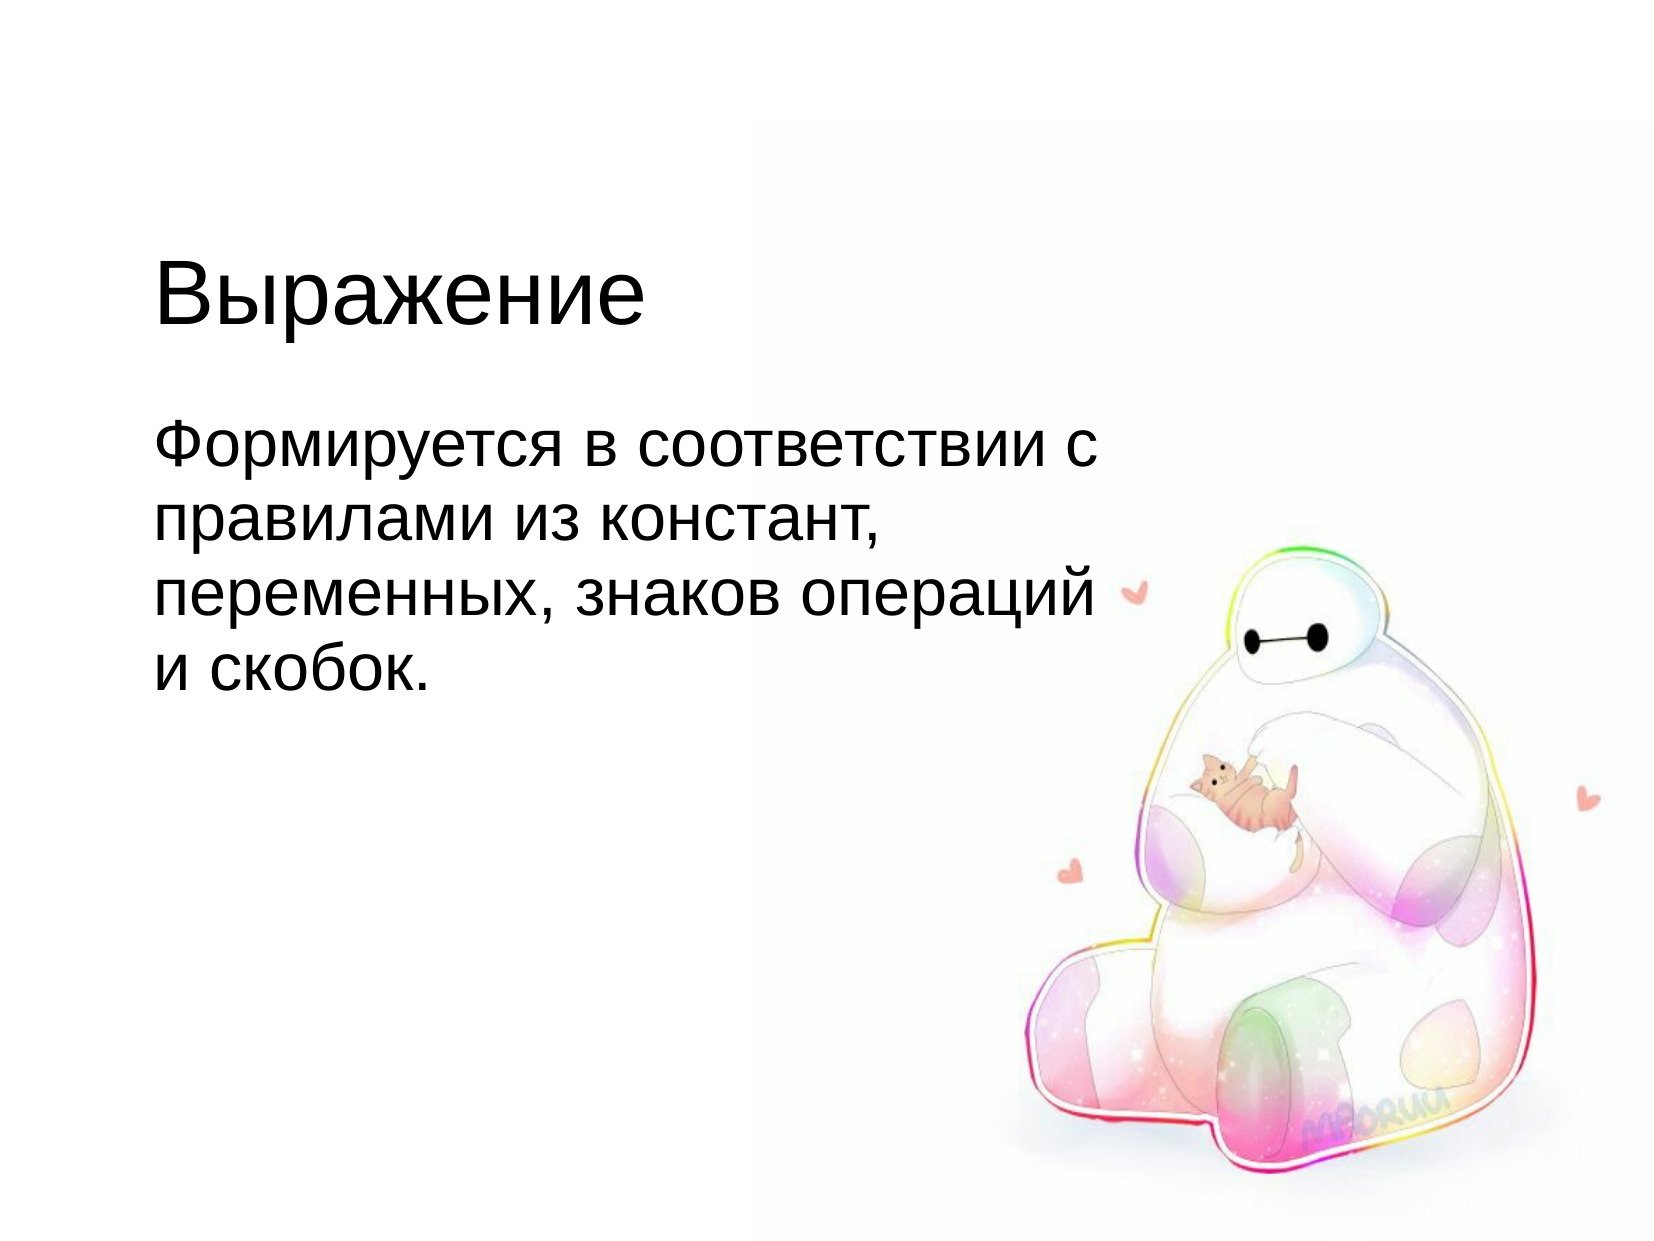

# Выражение
Формируется в соответствии с правилами из констант, переменных, знаков операций
и скобок.